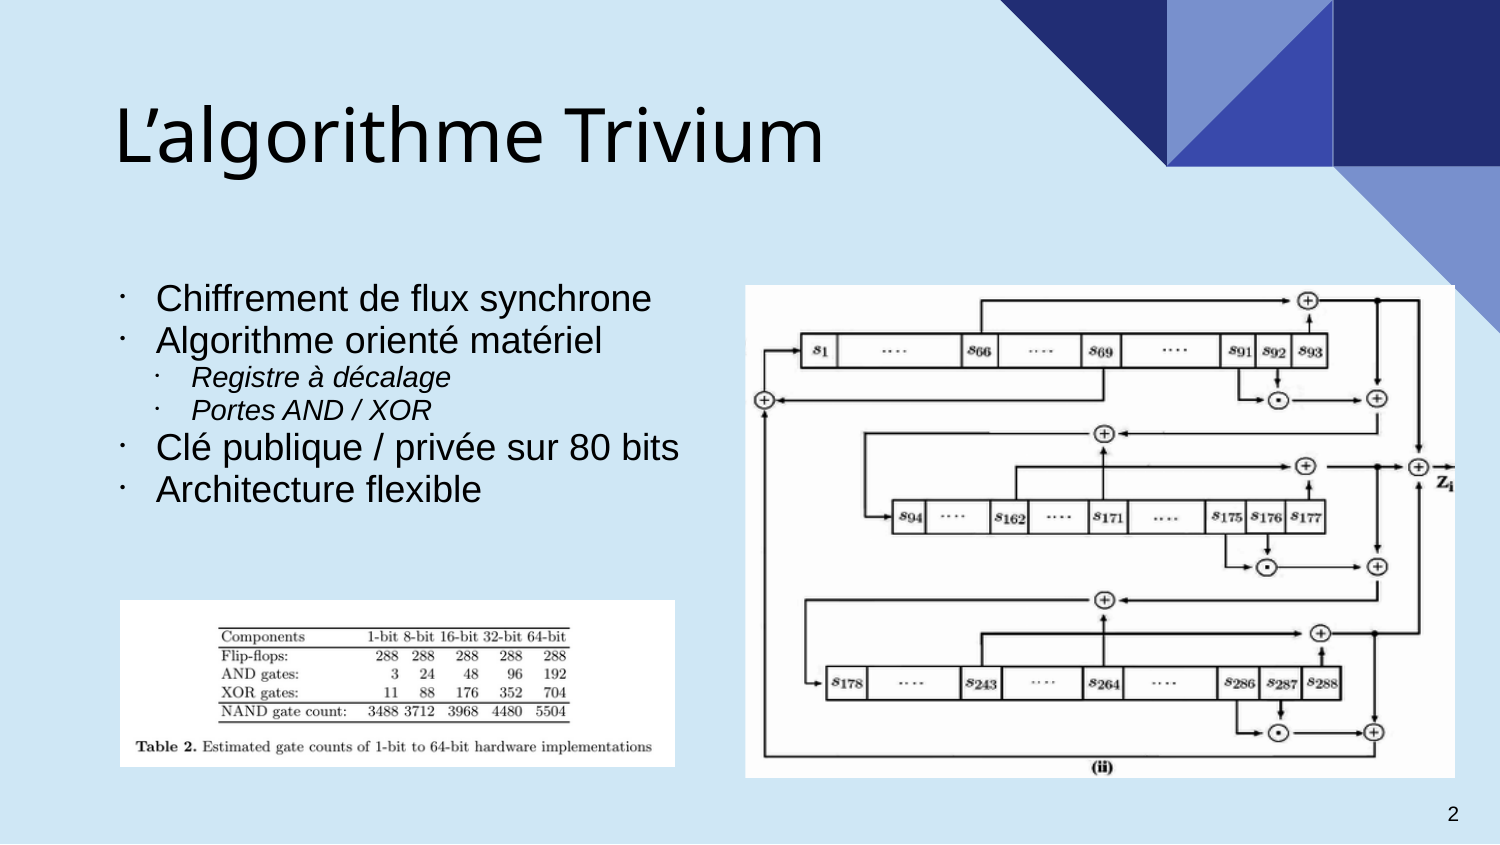

# L’algorithme Trivium
Chiffrement de flux synchrone
Algorithme orienté matériel
Registre à décalage
Portes AND / XOR
Clé publique / privée sur 80 bits
Architecture flexible
2